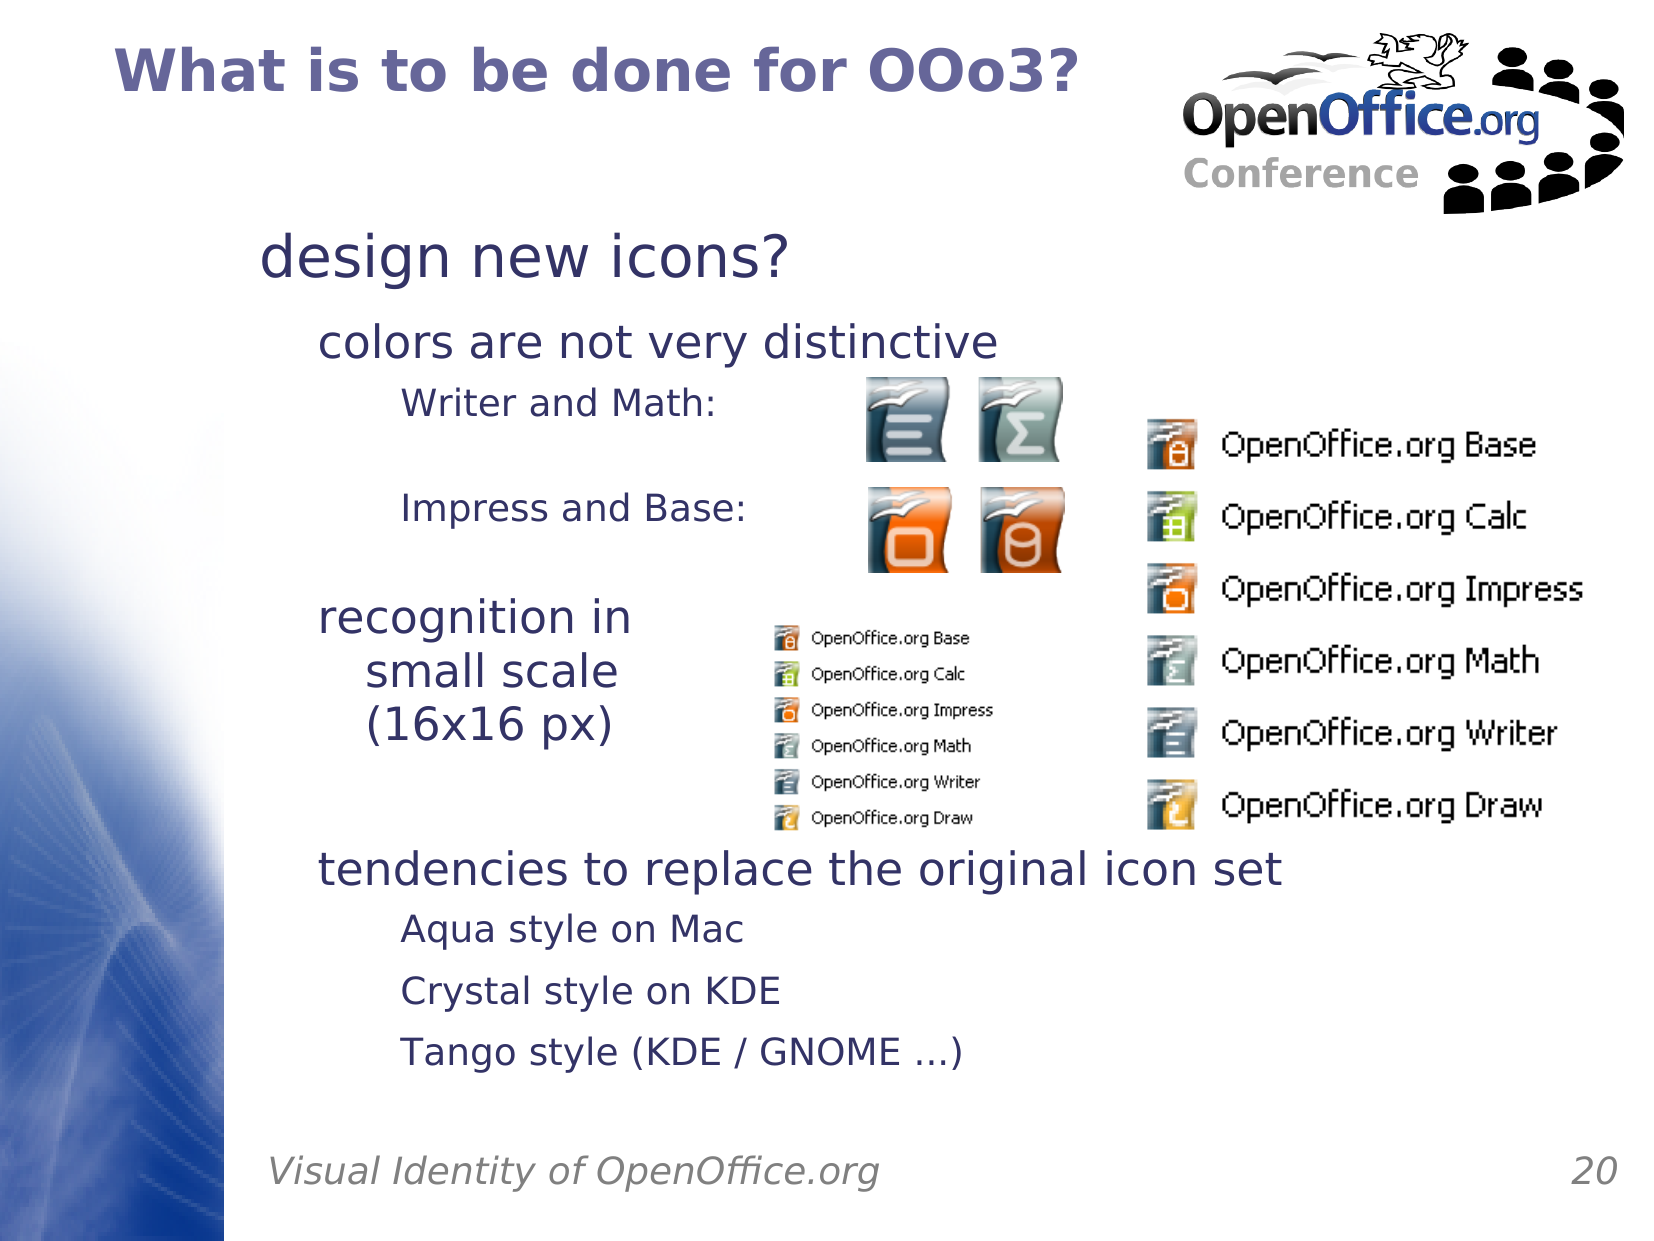

# What is to be done for OOo3?
 design new icons?
colors are not very distinctive
Writer and Math:
Impress and Base:
recognition in
small scale
(16x16 px)
tendencies to replace the original icon set
Aqua style on Mac
Crystal style on KDE
Tango style (KDE / GNOME ...)